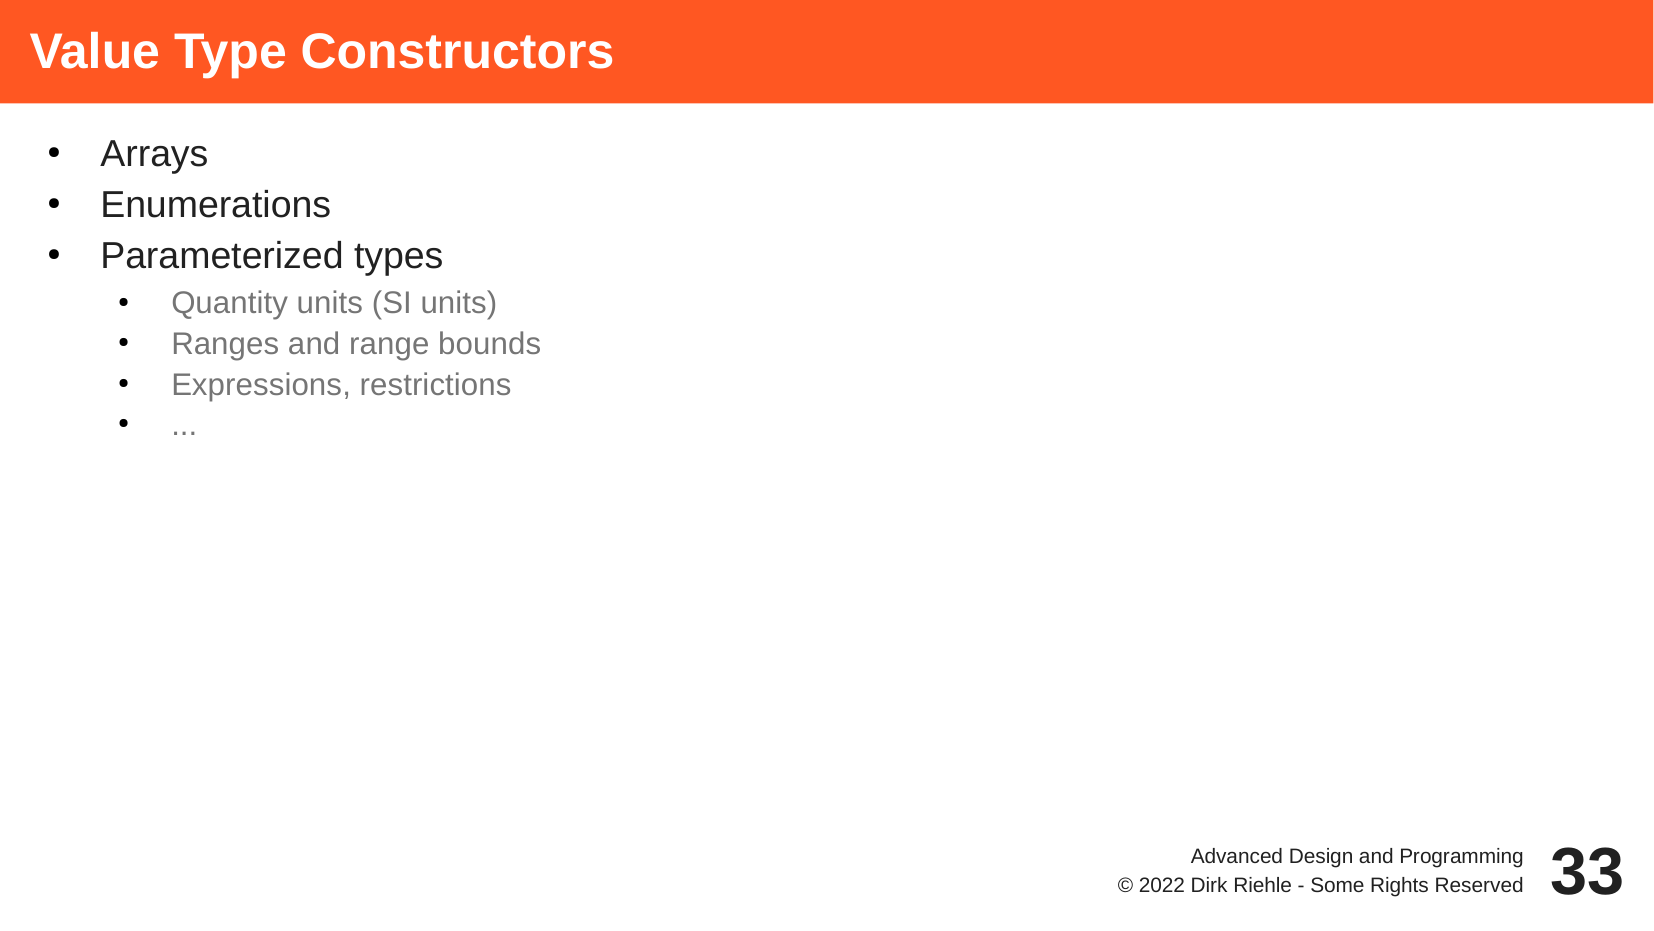

# Value Type Constructors
Arrays
Enumerations
Parameterized types
Quantity units (SI units)
Ranges and range bounds
Expressions, restrictions
...
Advanced Design and Programming
33
© 2022 Dirk Riehle - Some Rights Reserved